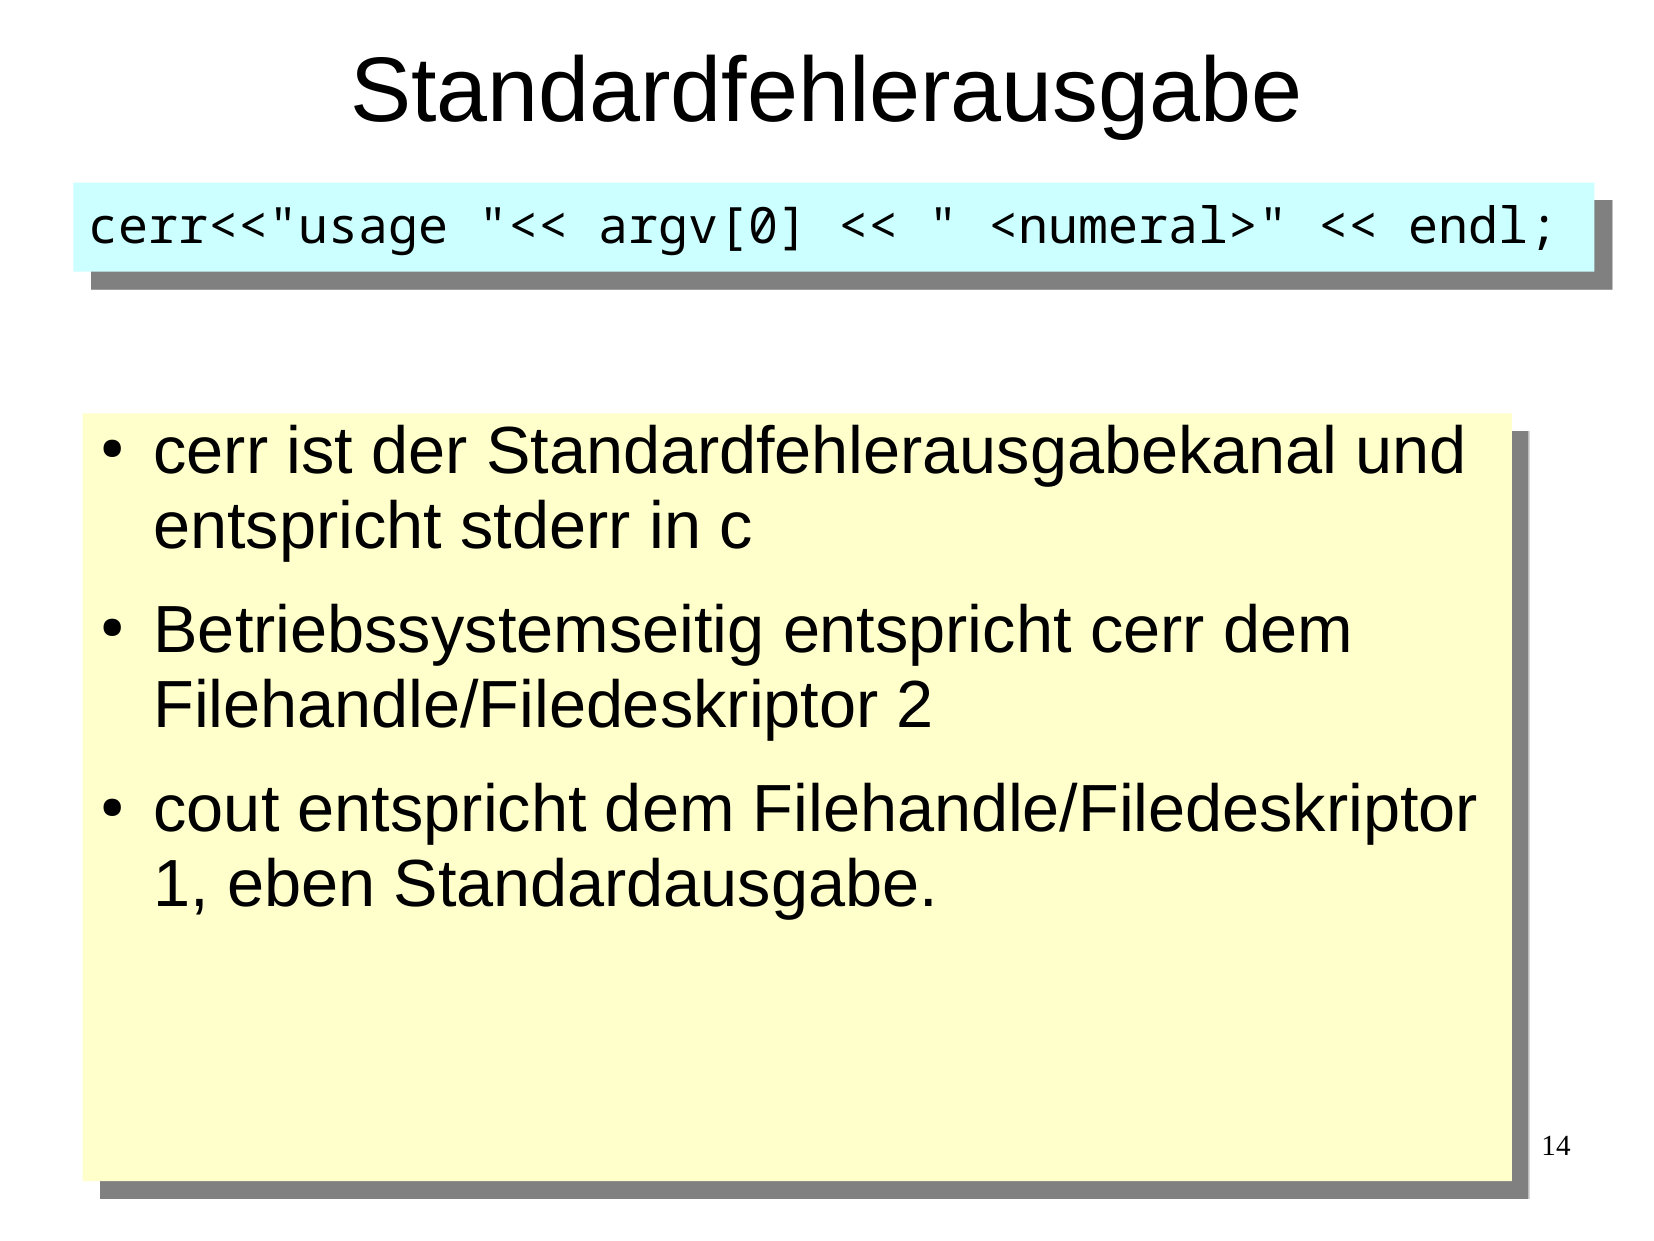

# Standardfehlerausgabe
cerr<<"usage "<< argv[0] << " <numeral>" << endl;
cerr ist der Standardfehlerausgabekanal und entspricht stderr in c
Betriebssystemseitig entspricht cerr dem Filehandle/Filedeskriptor 2
cout entspricht dem Filehandle/Filedeskriptor 1, eben Standardausgabe.
14